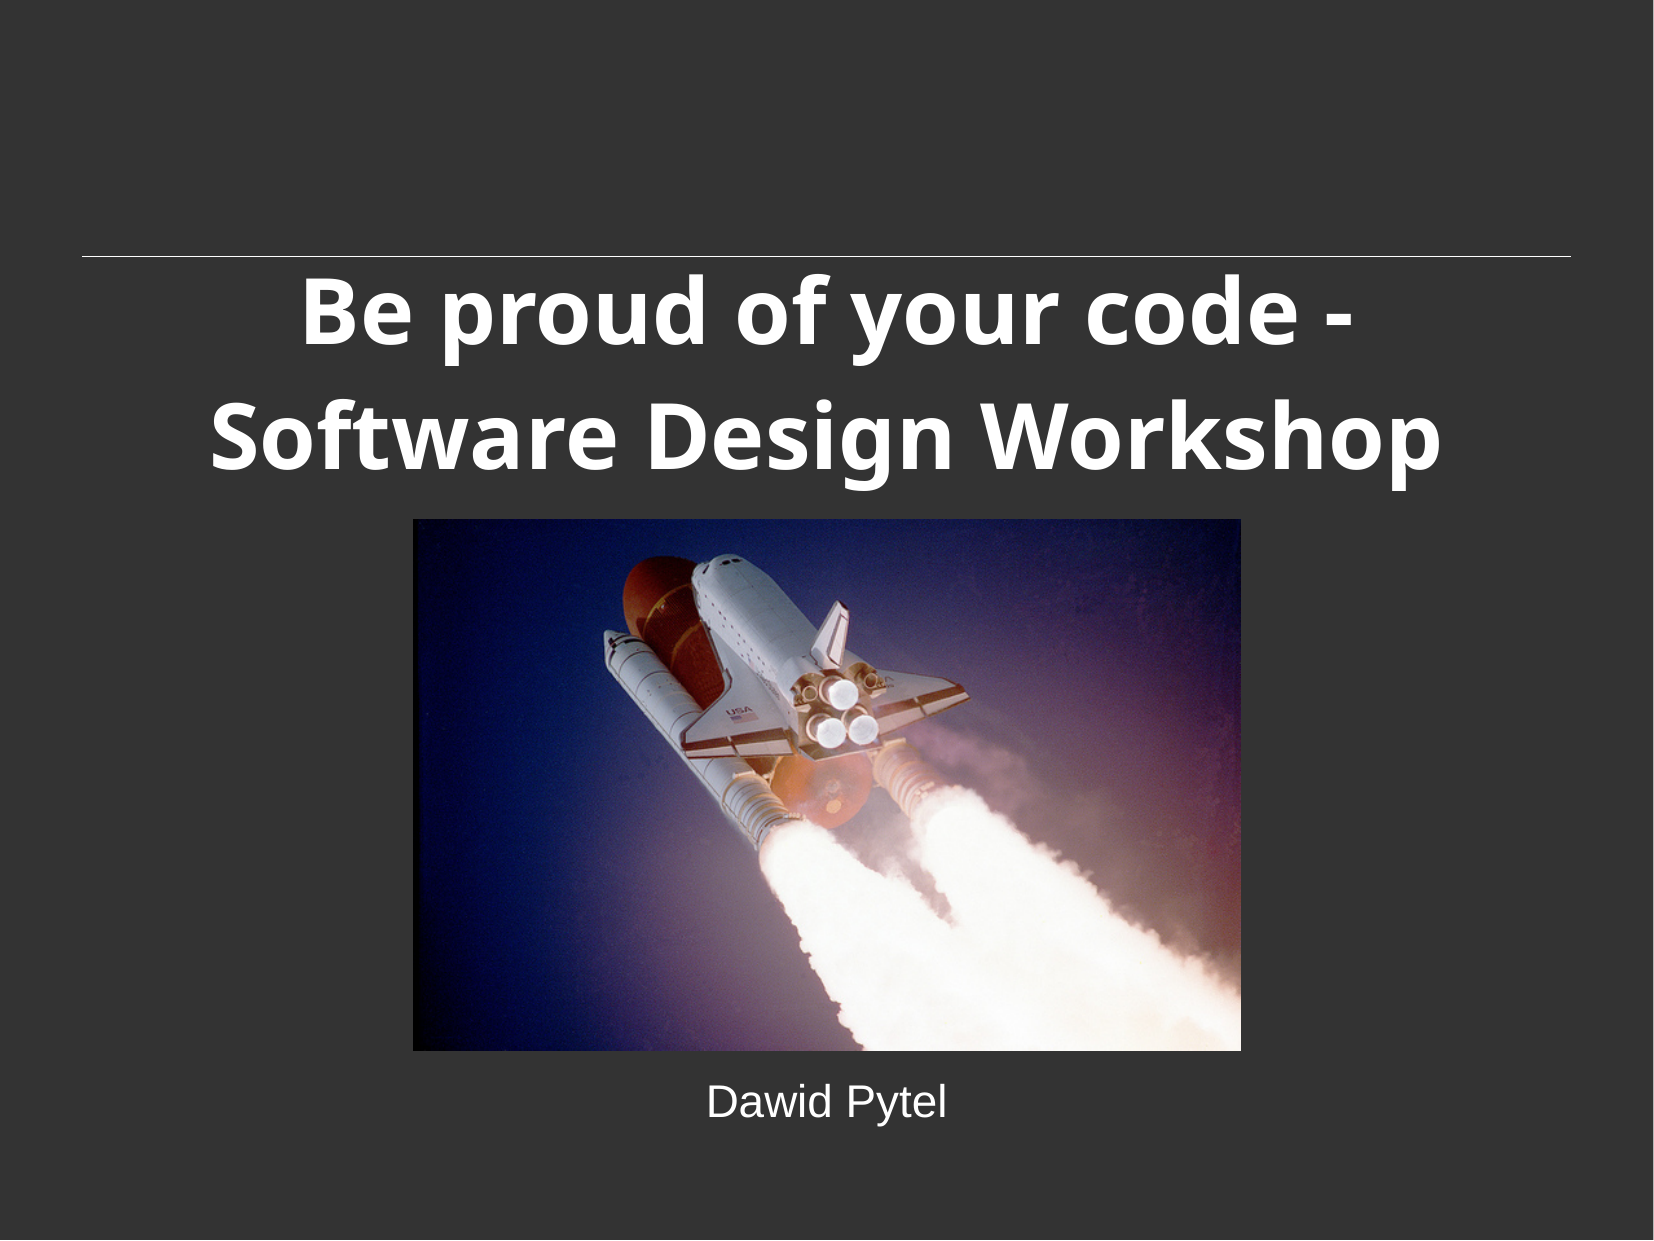

# Be proud of your code - Software Design Workshop
Dawid Pytel